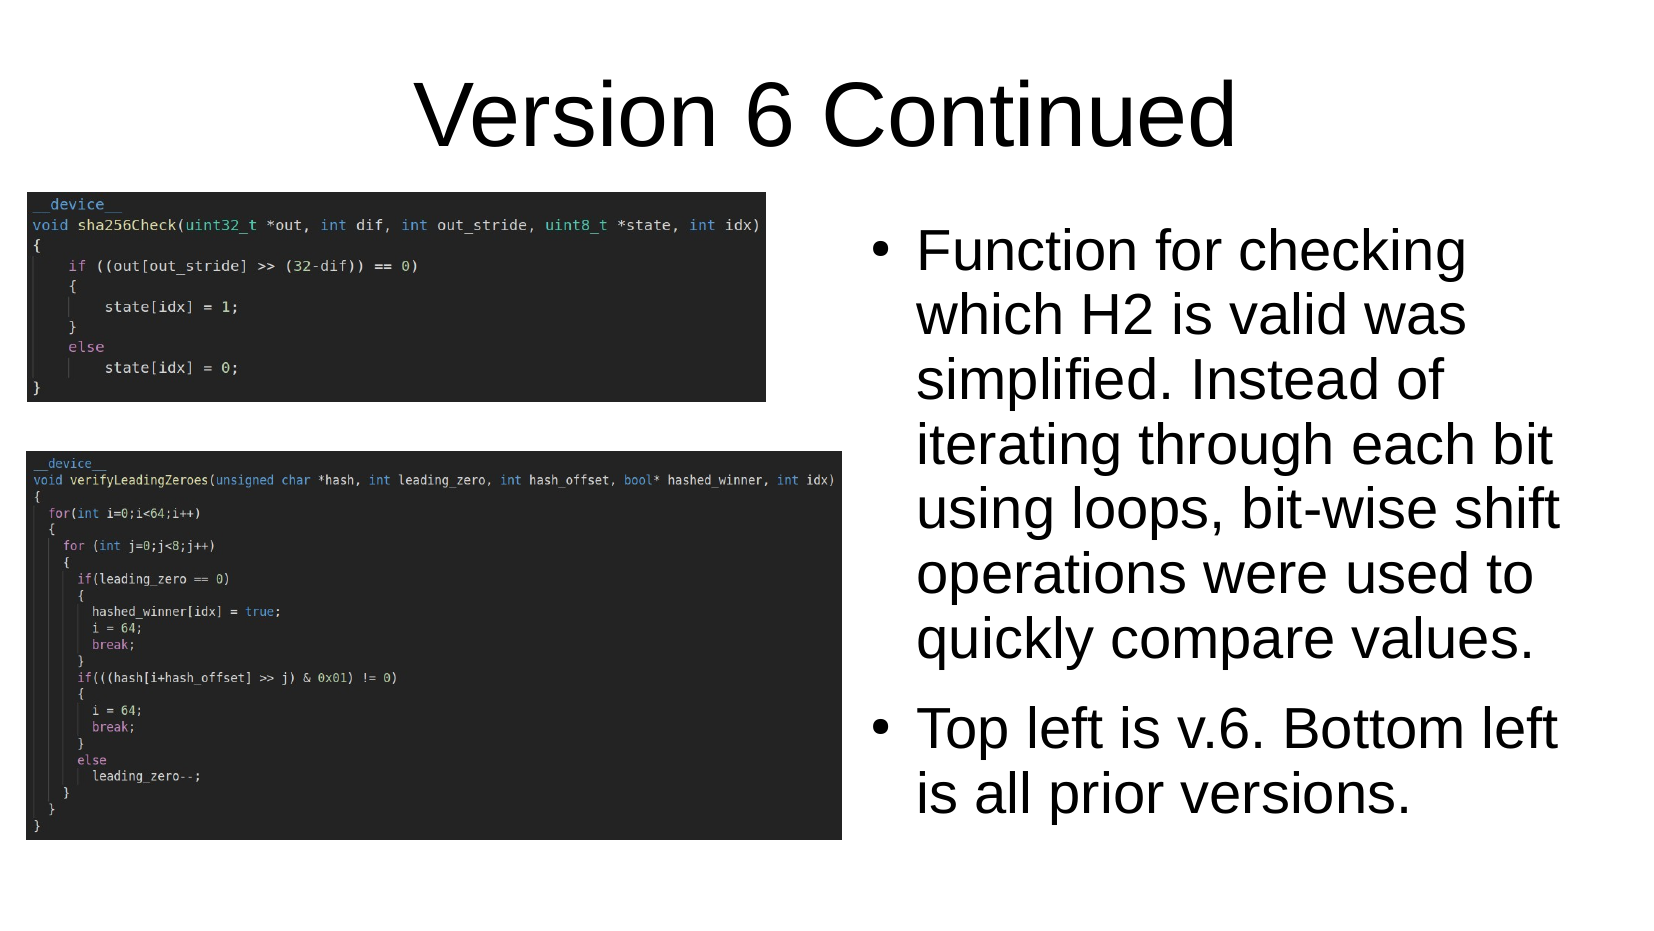

# Version 6 Continued
Function for checking which H2 is valid was simplified. Instead of iterating through each bit using loops, bit-wise shift operations were used to quickly compare values.
Top left is v.6. Bottom left is all prior versions.